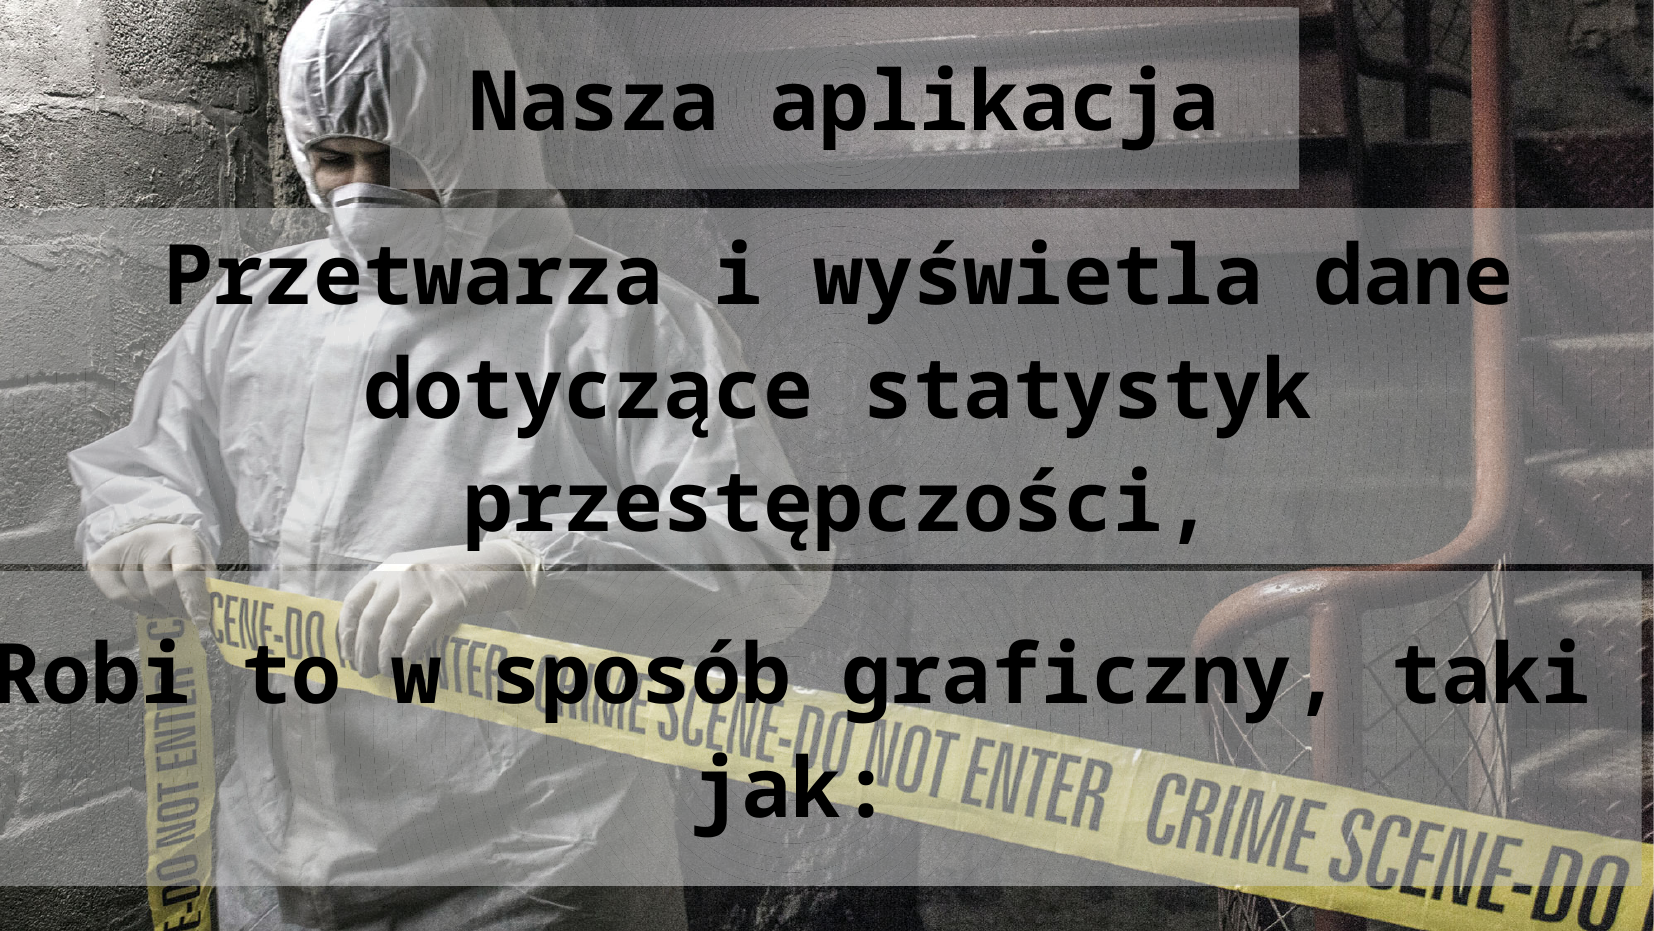

Nasza aplikacja
Przetwarza i wyświetla dane dotyczące statystyk przestępczości,
Robi to w sposób graficzny, taki jak:
Piotr Kabała
Paweł Woronka